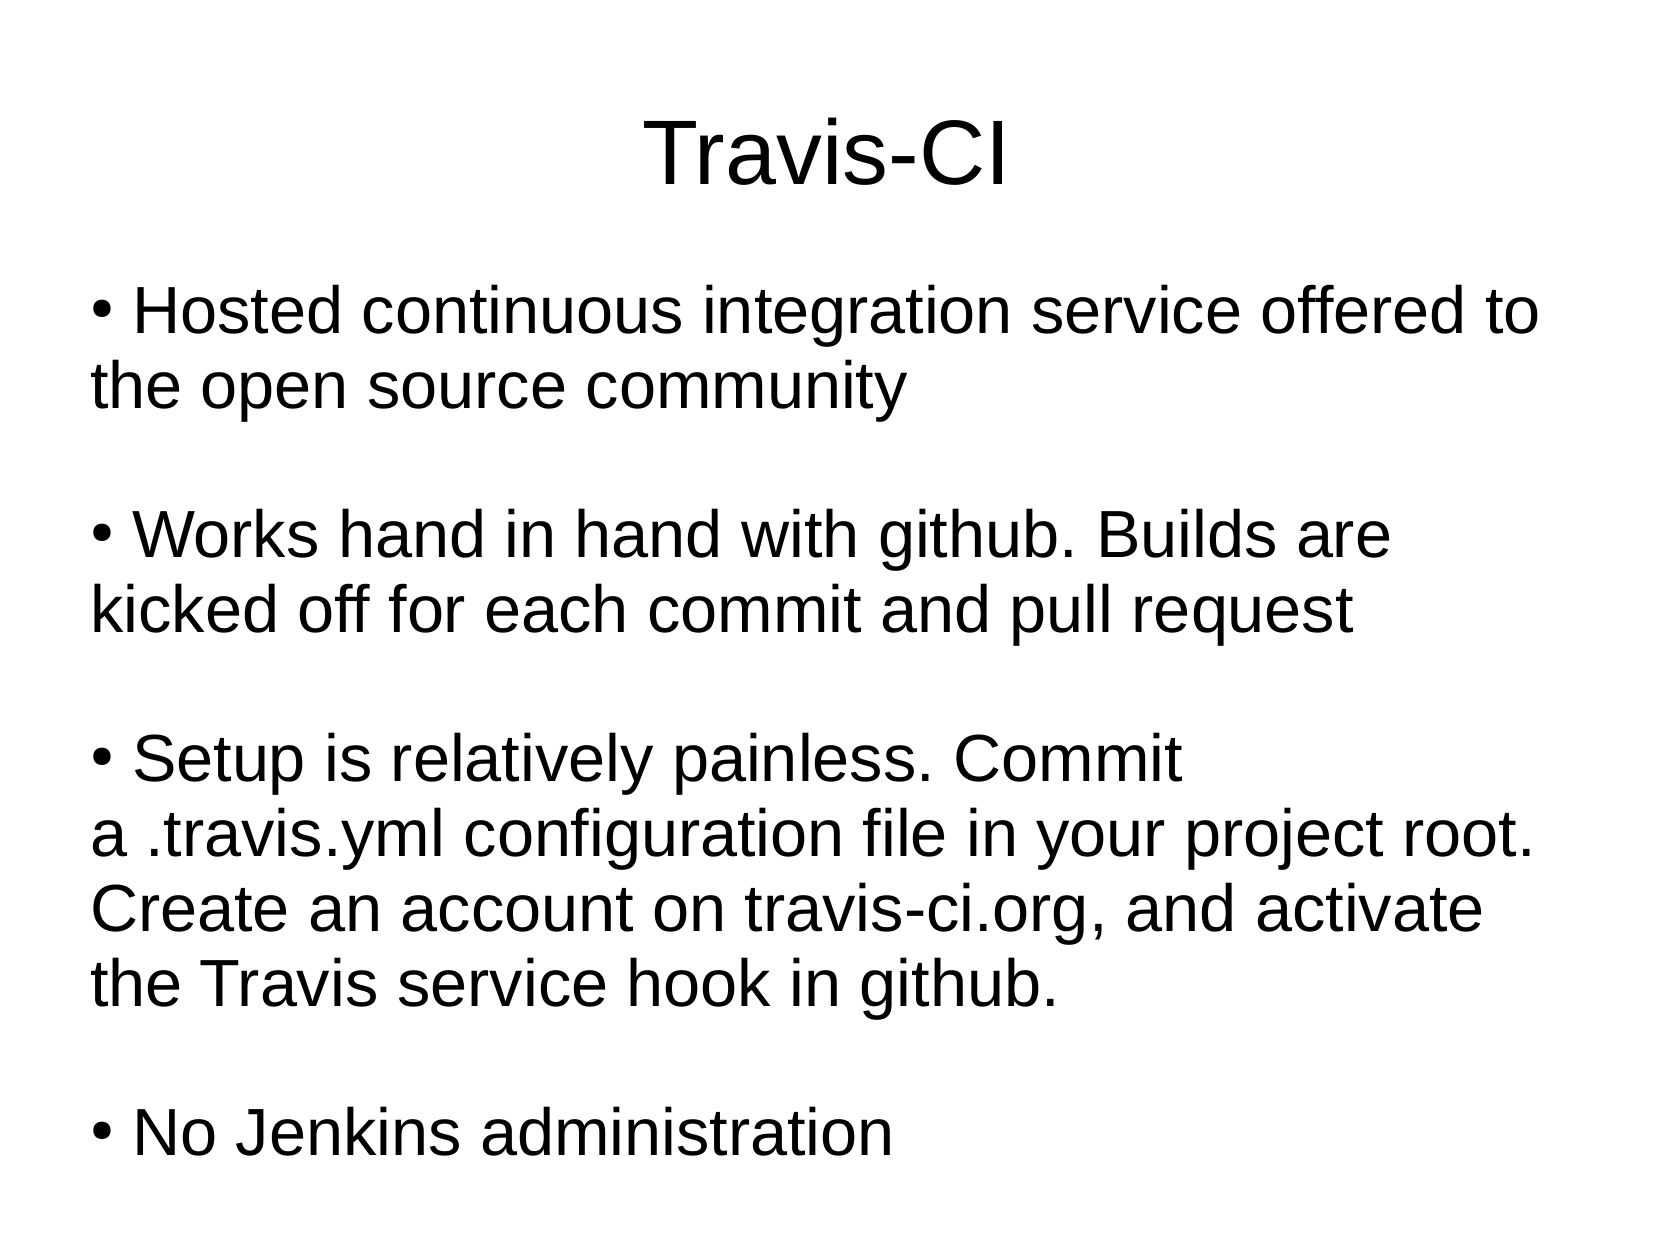

# Travis-CI
 Hosted continuous integration service offered to the open source community
 Works hand in hand with github. Builds are kicked off for each commit and pull request
 Setup is relatively painless. Commit a .travis.yml configuration file in your project root. Create an account on travis-ci.org, and activate the Travis service hook in github.
 No Jenkins administration